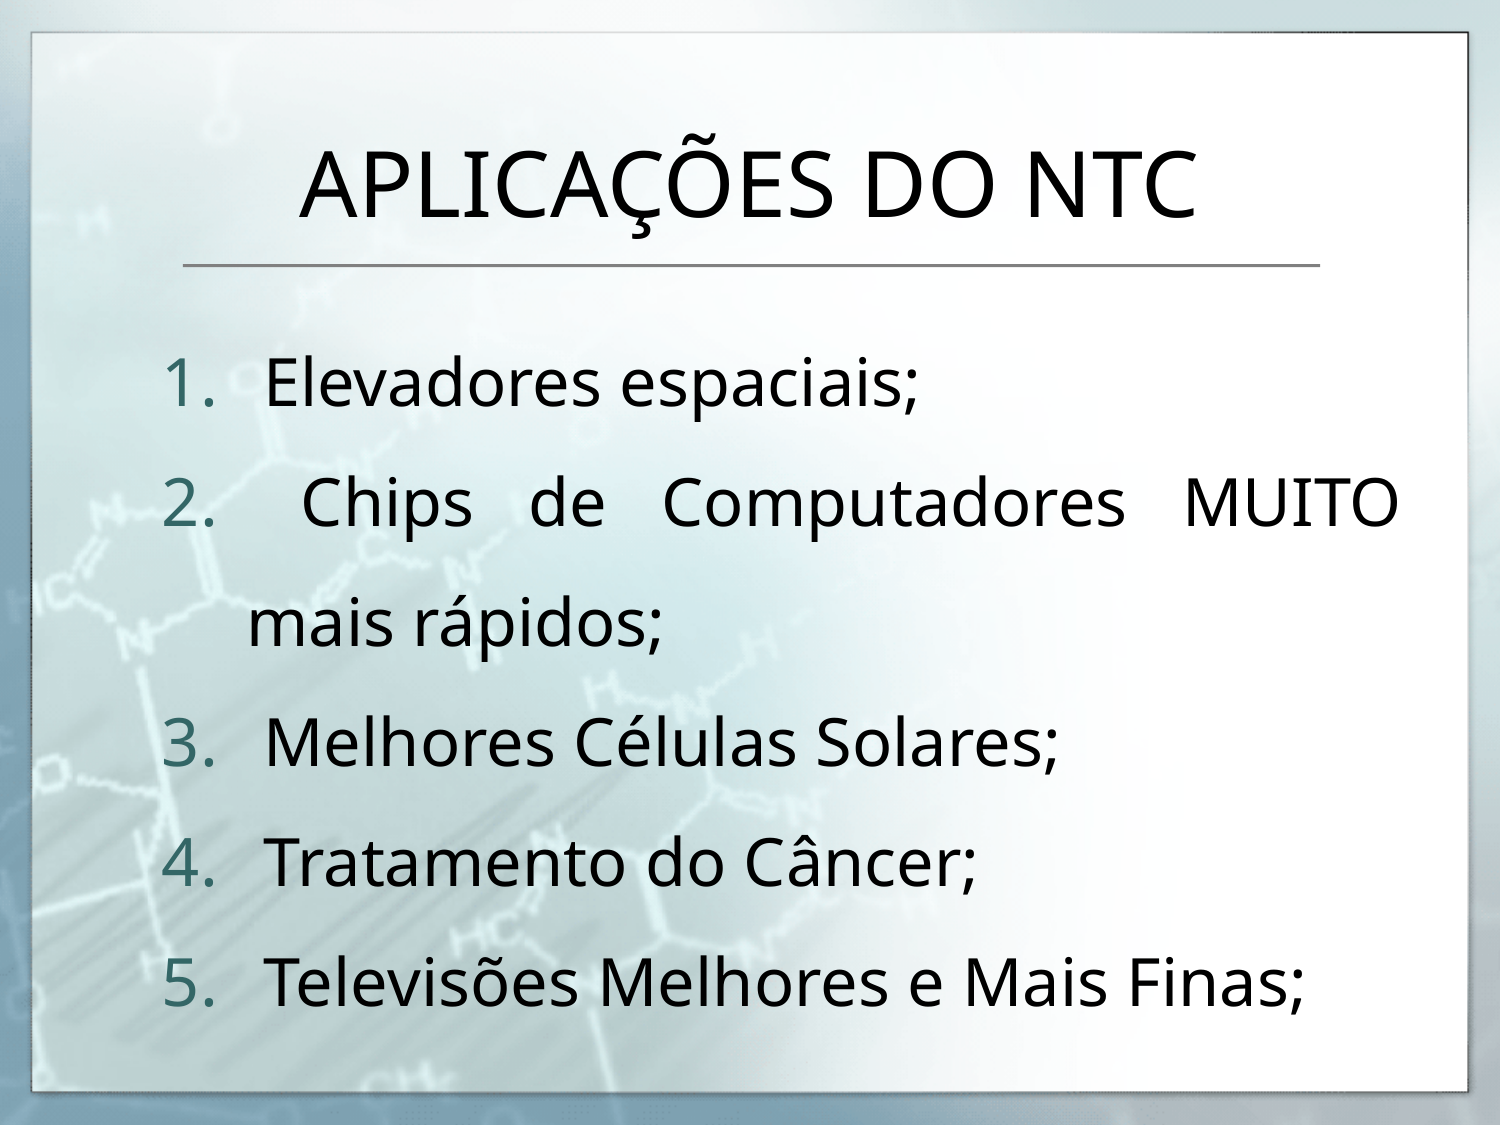

APLICAÇÕES DO NTC
 Elevadores espaciais;
 Chips de Computadores MUITO mais rápidos;
 Melhores Células Solares;
 Tratamento do Câncer;
 Televisões Melhores e Mais Finas;